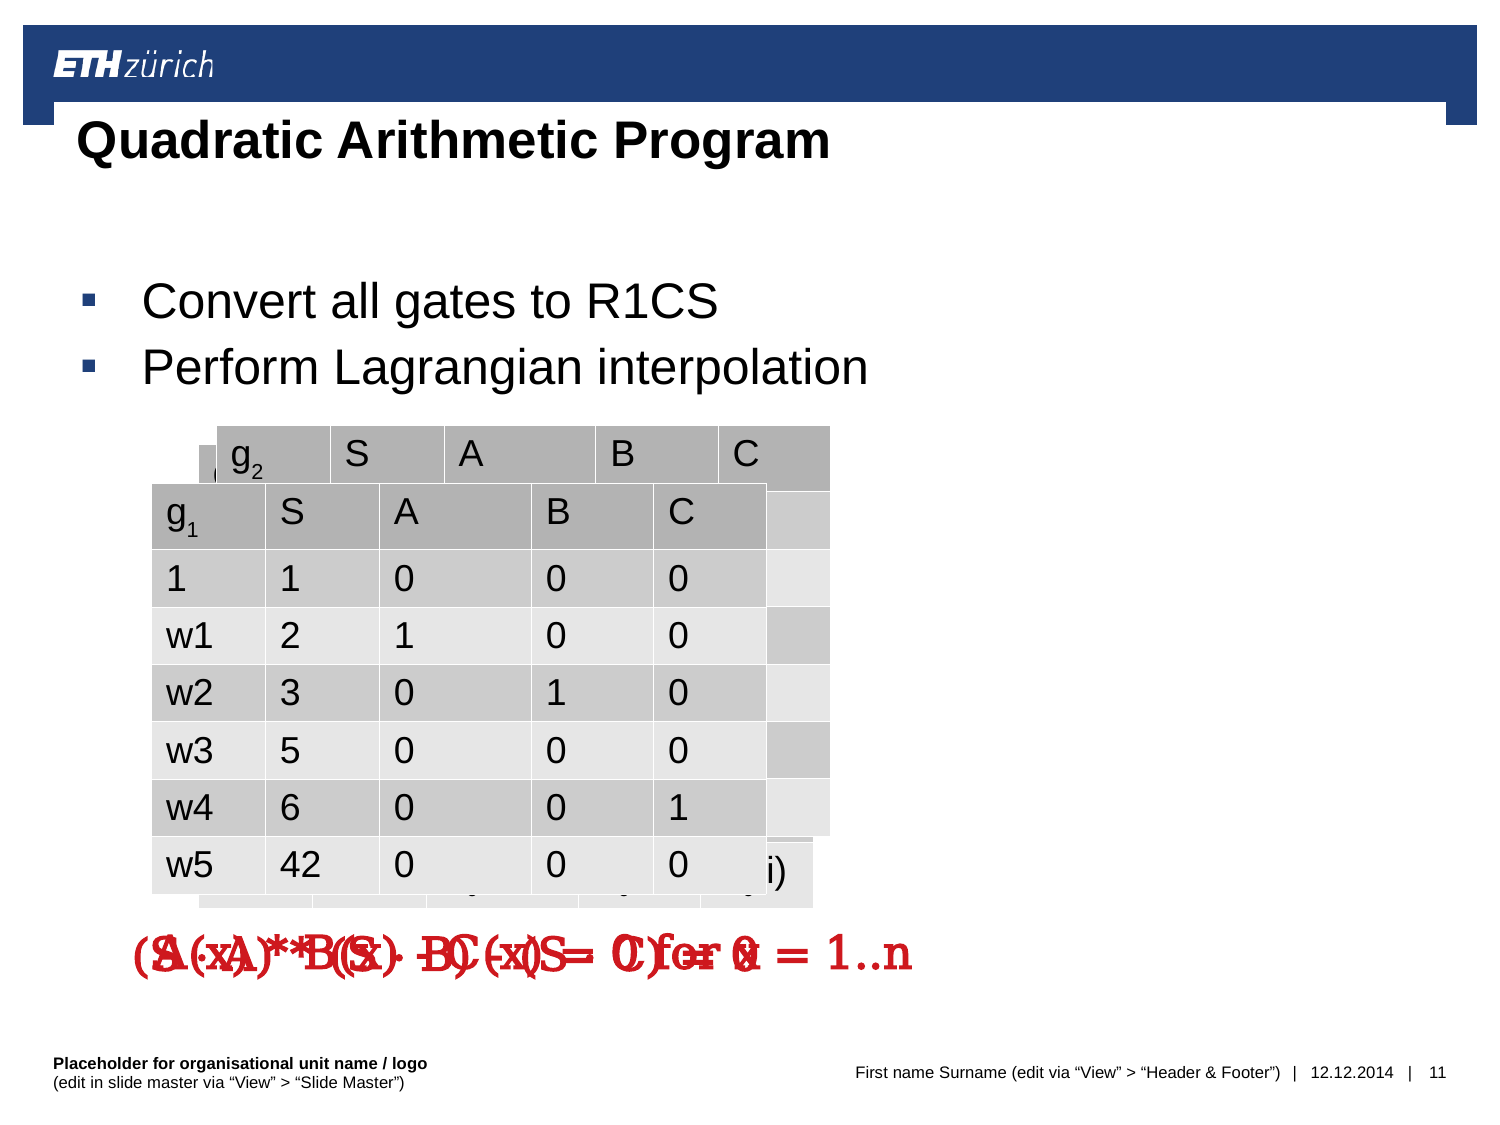

# Quadratic Arithmetic Program
Convert all gates to R1CS
Perform Lagrangian interpolation
| g2 | S | A | B | C |
| --- | --- | --- | --- | --- |
| 1 | 1 | 0 | 0 | 0 |
| w1 | 2 | 0 | 1 | 0 |
| w2 | 3 | 0 | 0 | 0 |
| w3 | 5 | 0 | 1 | 0 |
| w4 | 6 | 1 | 0 | 1 |
| w5 | 42 | 0 | 0 | 1 |
| gi | S | A | B | C |
| --- | --- | --- | --- | --- |
| 1 | 1 | A1(i) | B1(i) | C1(i) |
| w1 | 2 | A2(i) | B2(i) | C2(i) |
| w2 | 3 | A3(i) | B3(i) | C3(i) |
| w3 | 5 | A4(i) | B4(i) | C4(i) |
| w4 | 6 | A5(i) | B5(i) | C5(i) |
| w5 | 42 | A6(i) | B6(i) | C6(i) |
| g1 | S | A | B | C |
| --- | --- | --- | --- | --- |
| 1 | 1 | 0 | 0 | 0 |
| w1 | 2 | 1 | 0 | 0 |
| w2 | 3 | 0 | 1 | 0 |
| w3 | 5 | 0 | 0 | 0 |
| w4 | 6 | 0 | 0 | 1 |
| w5 | 42 | 0 | 0 | 0 |
A(x) * B(x) - C(x) = 0 for x = 1..n
(S · A) * (S · B) - (S · C) = 0
First name Surname (edit via “View” > “Header & Footer”)
12.12.2014
11